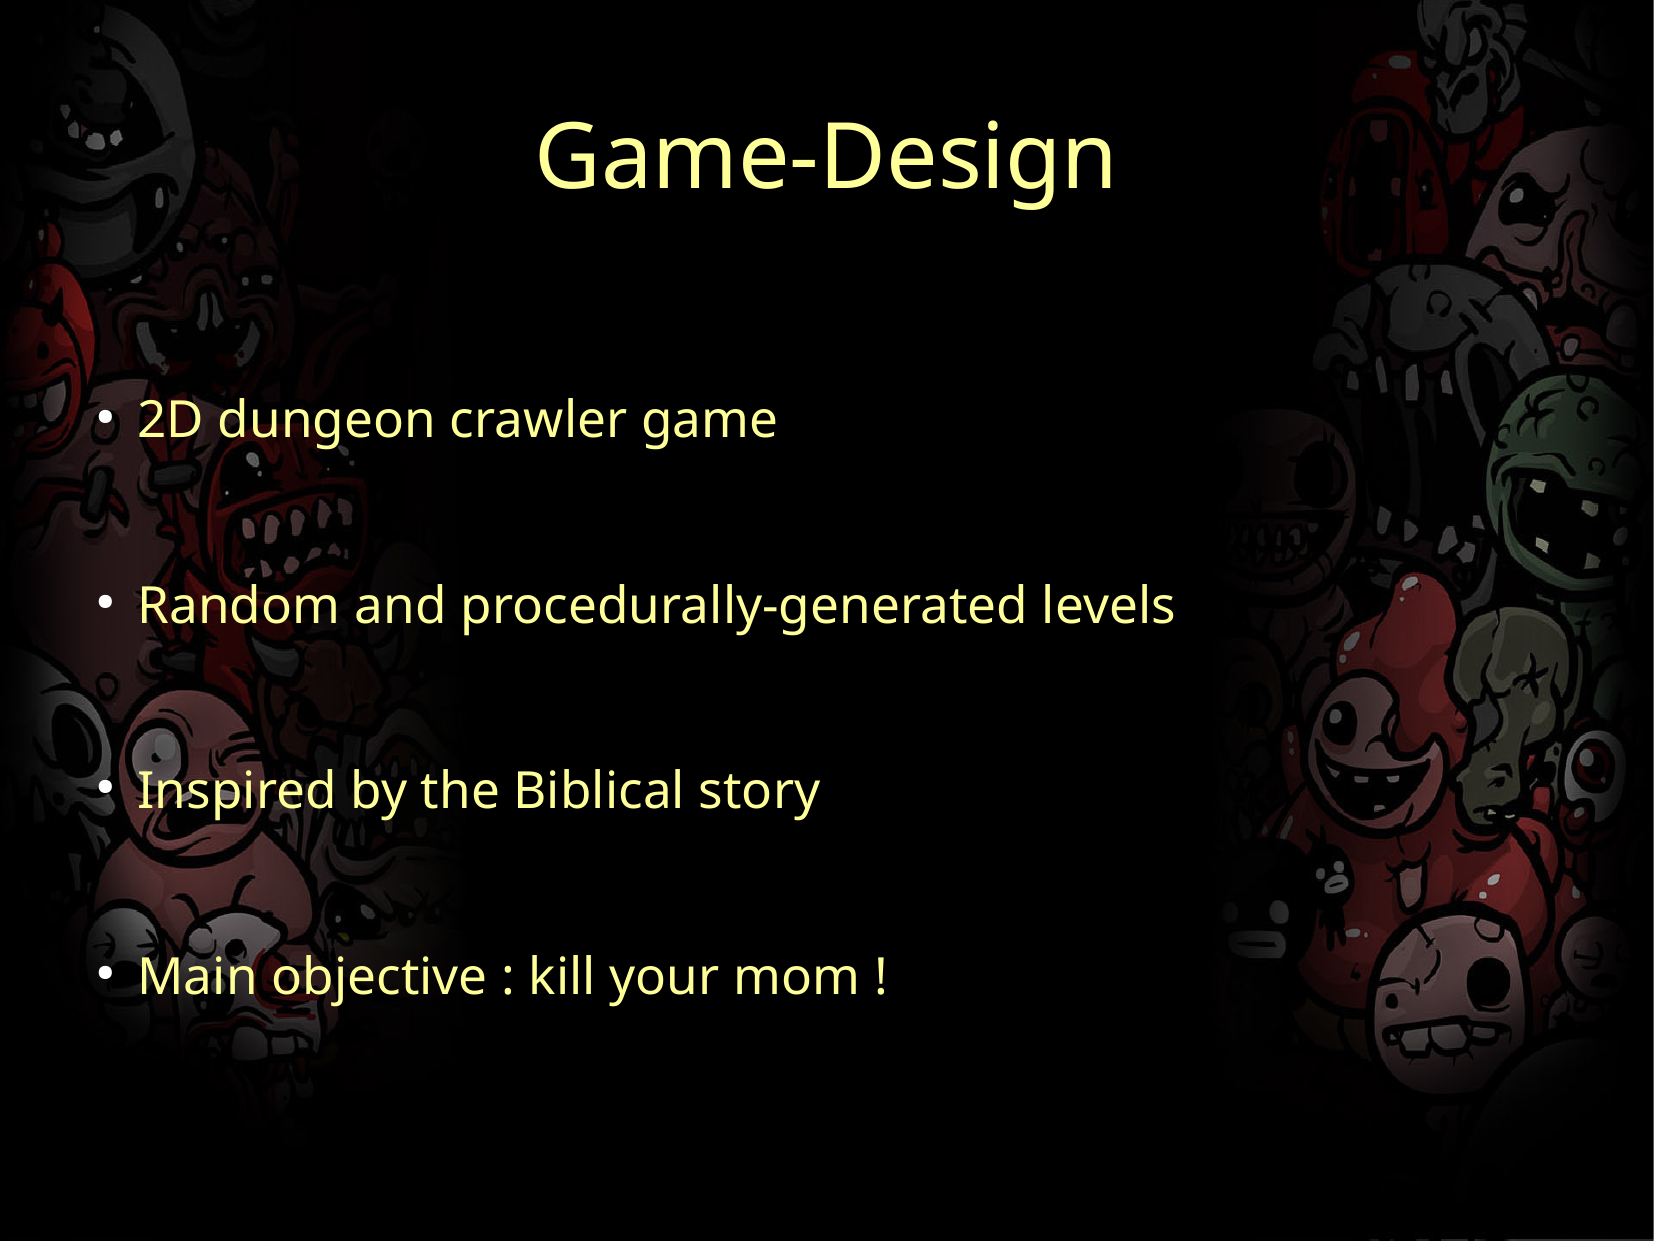

# Game-Design
2D dungeon crawler game
Random and procedurally-generated levels
Inspired by the Biblical story
Main objective : kill your mom !